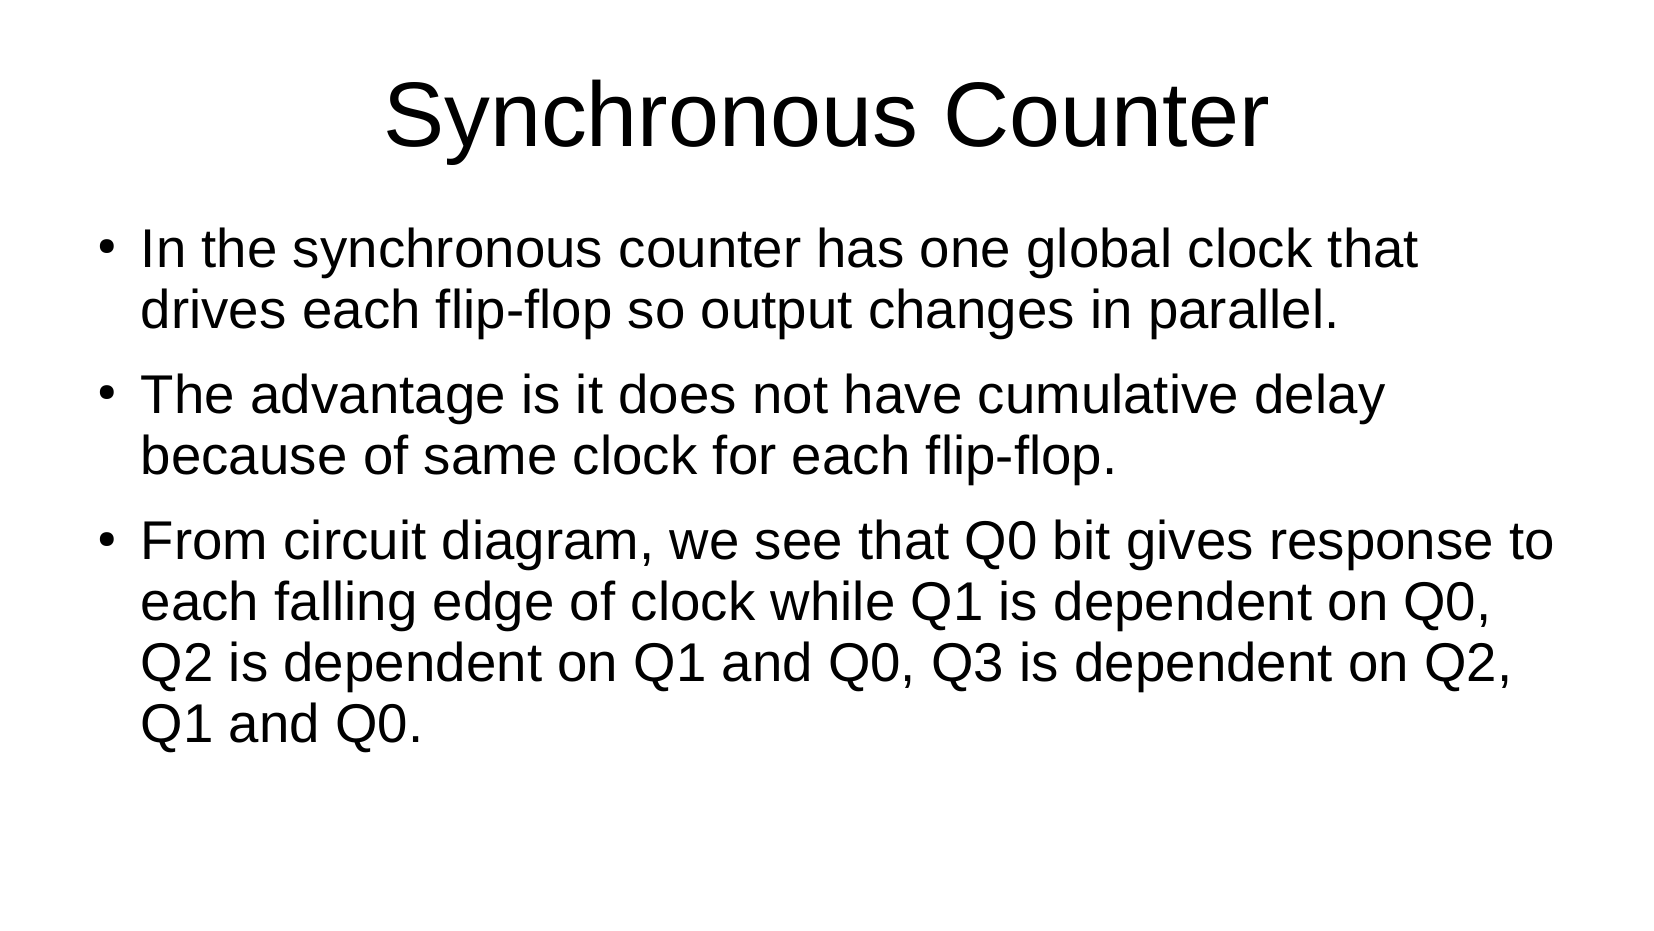

# Synchronous Counter
In the synchronous counter has one global clock that drives each flip-flop so output changes in parallel.
The advantage is it does not have cumulative delay because of same clock for each flip-flop.
From circuit diagram, we see that Q0 bit gives response to each falling edge of clock while Q1 is dependent on Q0, Q2 is dependent on Q1 and Q0, Q3 is dependent on Q2, Q1 and Q0.